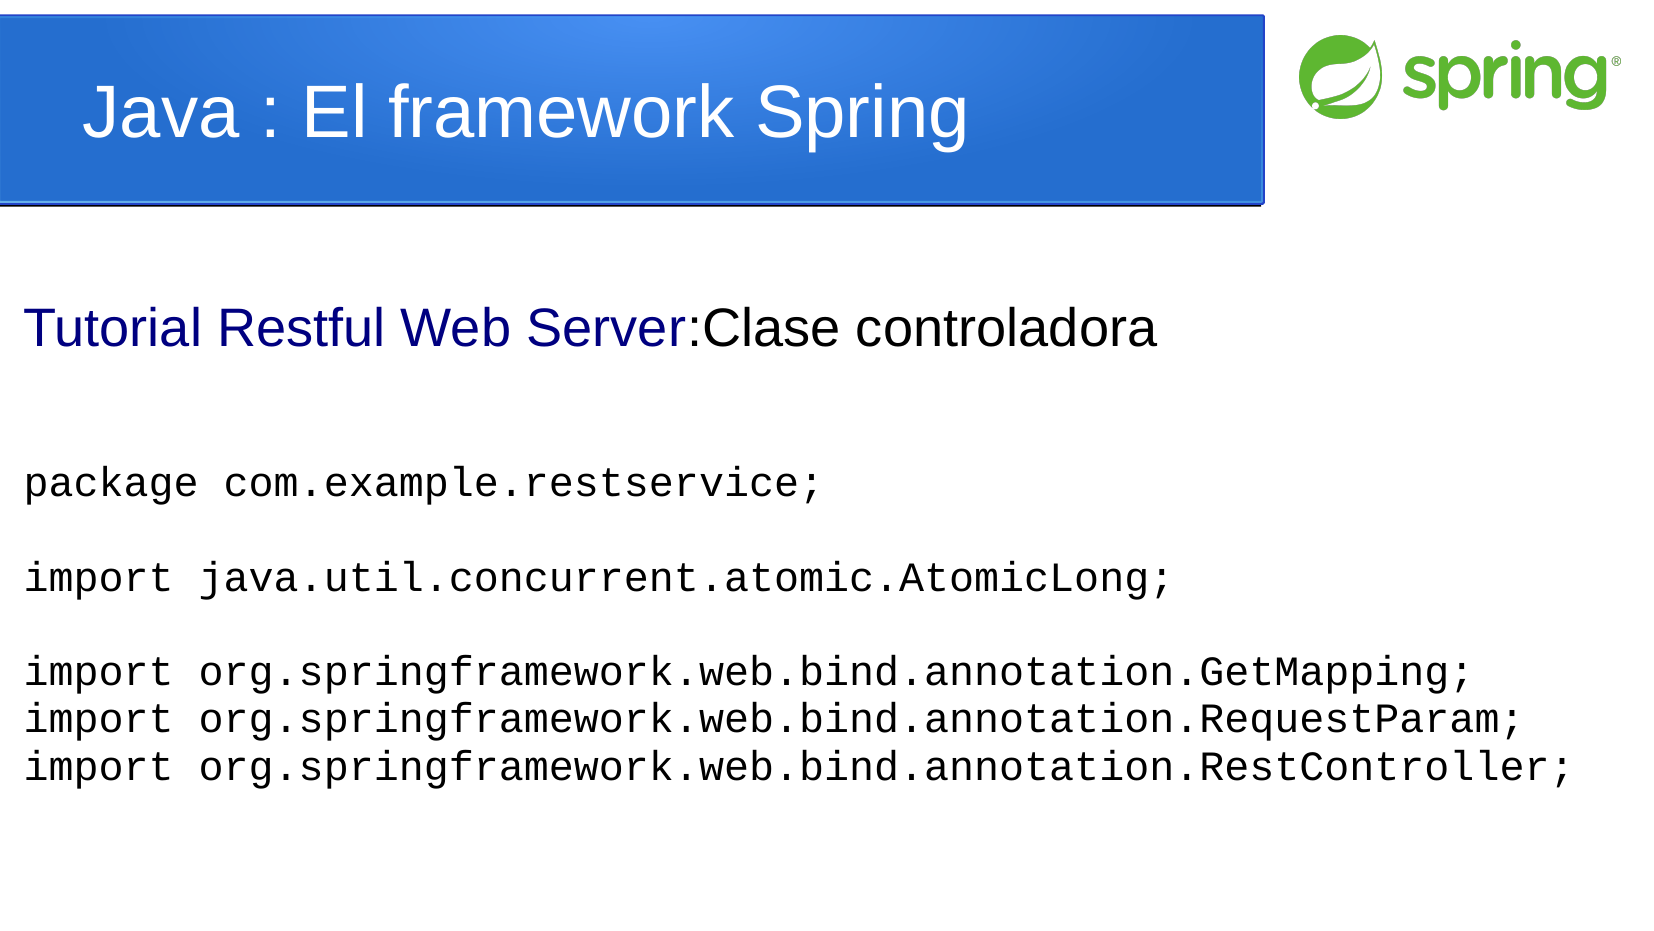

# Java : El framework Spring
Tutorial Restful Web Server:Clase controladora
package com.example.restservice;
import java.util.concurrent.atomic.AtomicLong;
import org.springframework.web.bind.annotation.GetMapping;
import org.springframework.web.bind.annotation.RequestParam;
import org.springframework.web.bind.annotation.RestController;